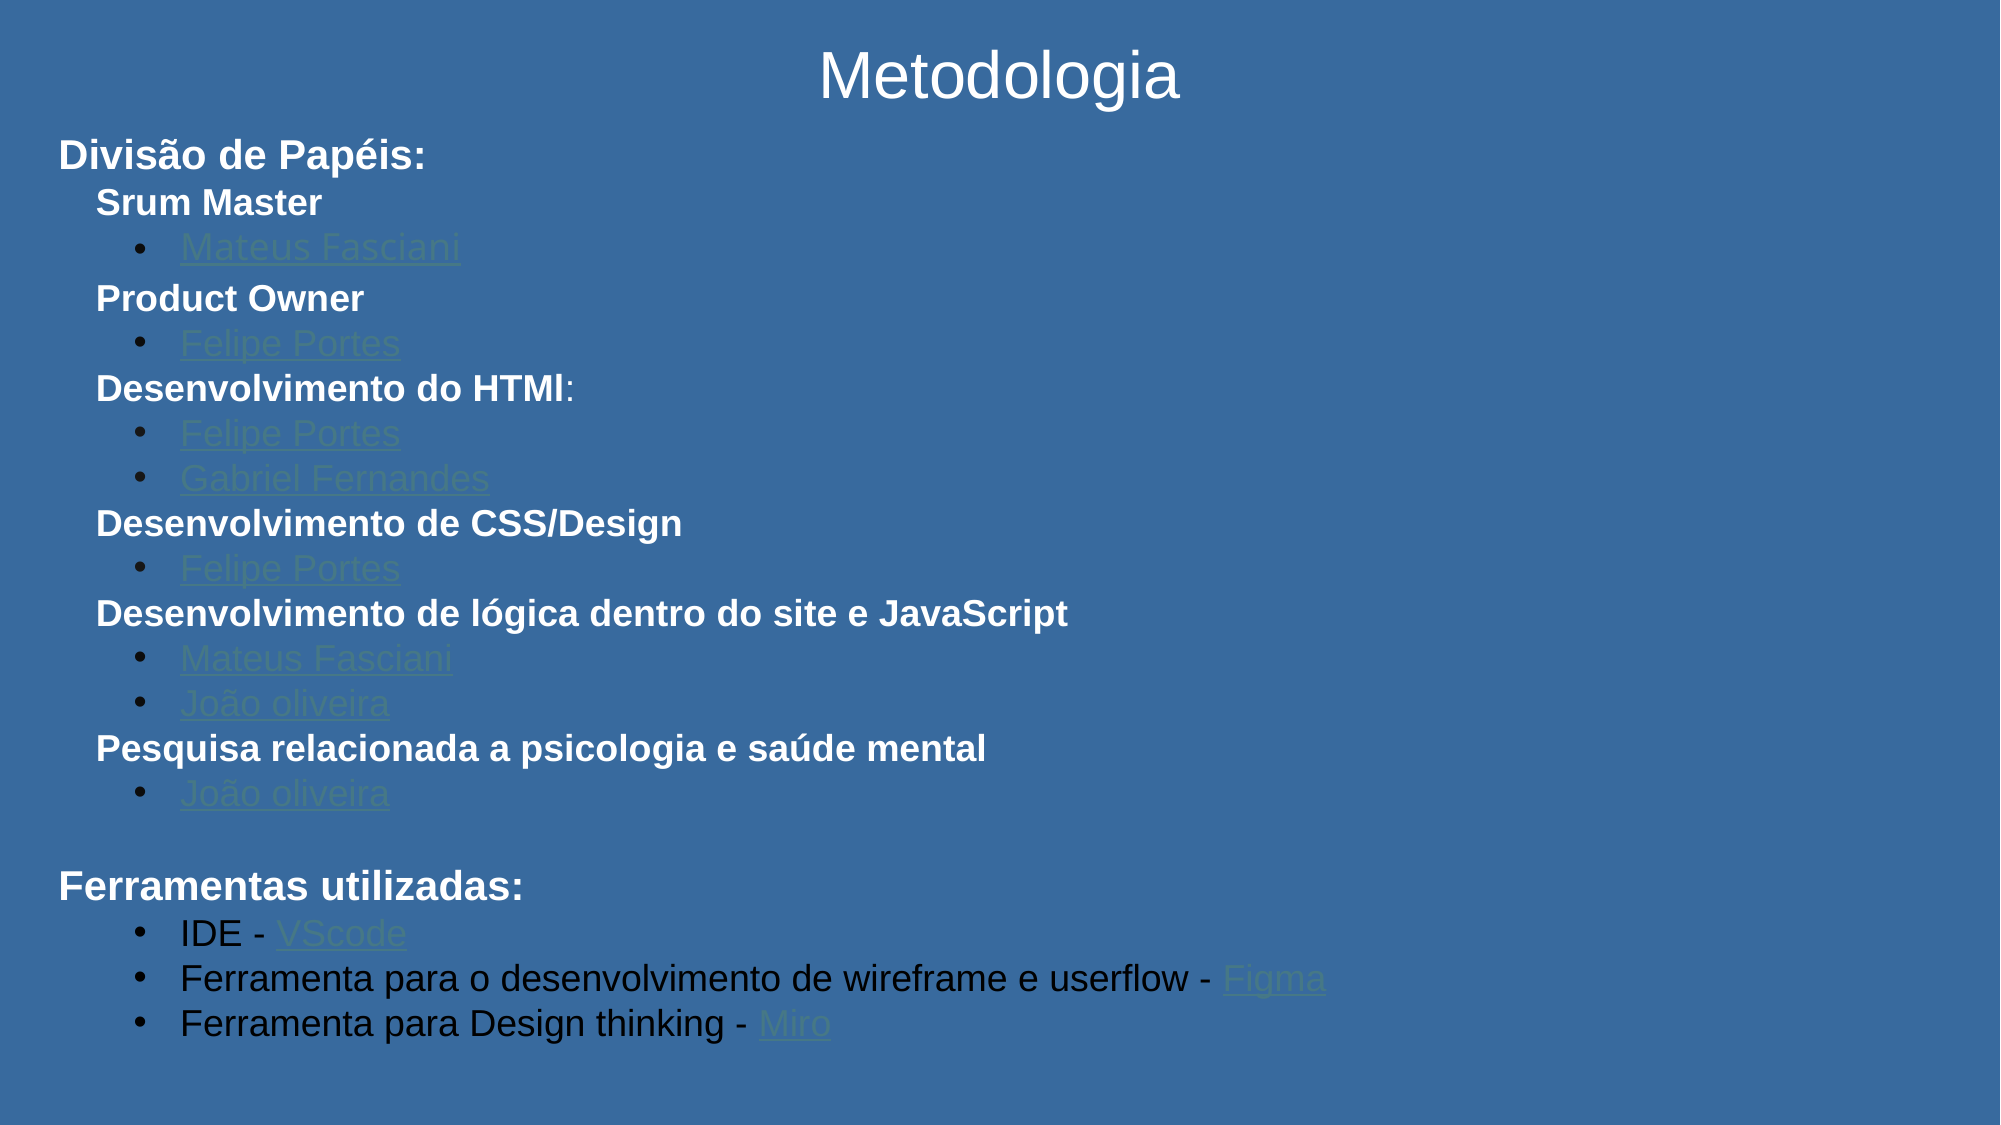

Metodologia
Divisão de Papéis:
 Srum Master
Mateus Fasciani
 Product Owner
Felipe Portes
 Desenvolvimento do HTMl:
Felipe Portes
Gabriel Fernandes
 Desenvolvimento de CSS/Design
Felipe Portes
 Desenvolvimento de lógica dentro do site e JavaScript
Mateus Fasciani
João oliveira
 Pesquisa relacionada a psicologia e saúde mental
João oliveira
Ferramentas utilizadas:
IDE - VScode
Ferramenta para o desenvolvimento de wireframe e userflow - Figma
Ferramenta para Design thinking - Miro